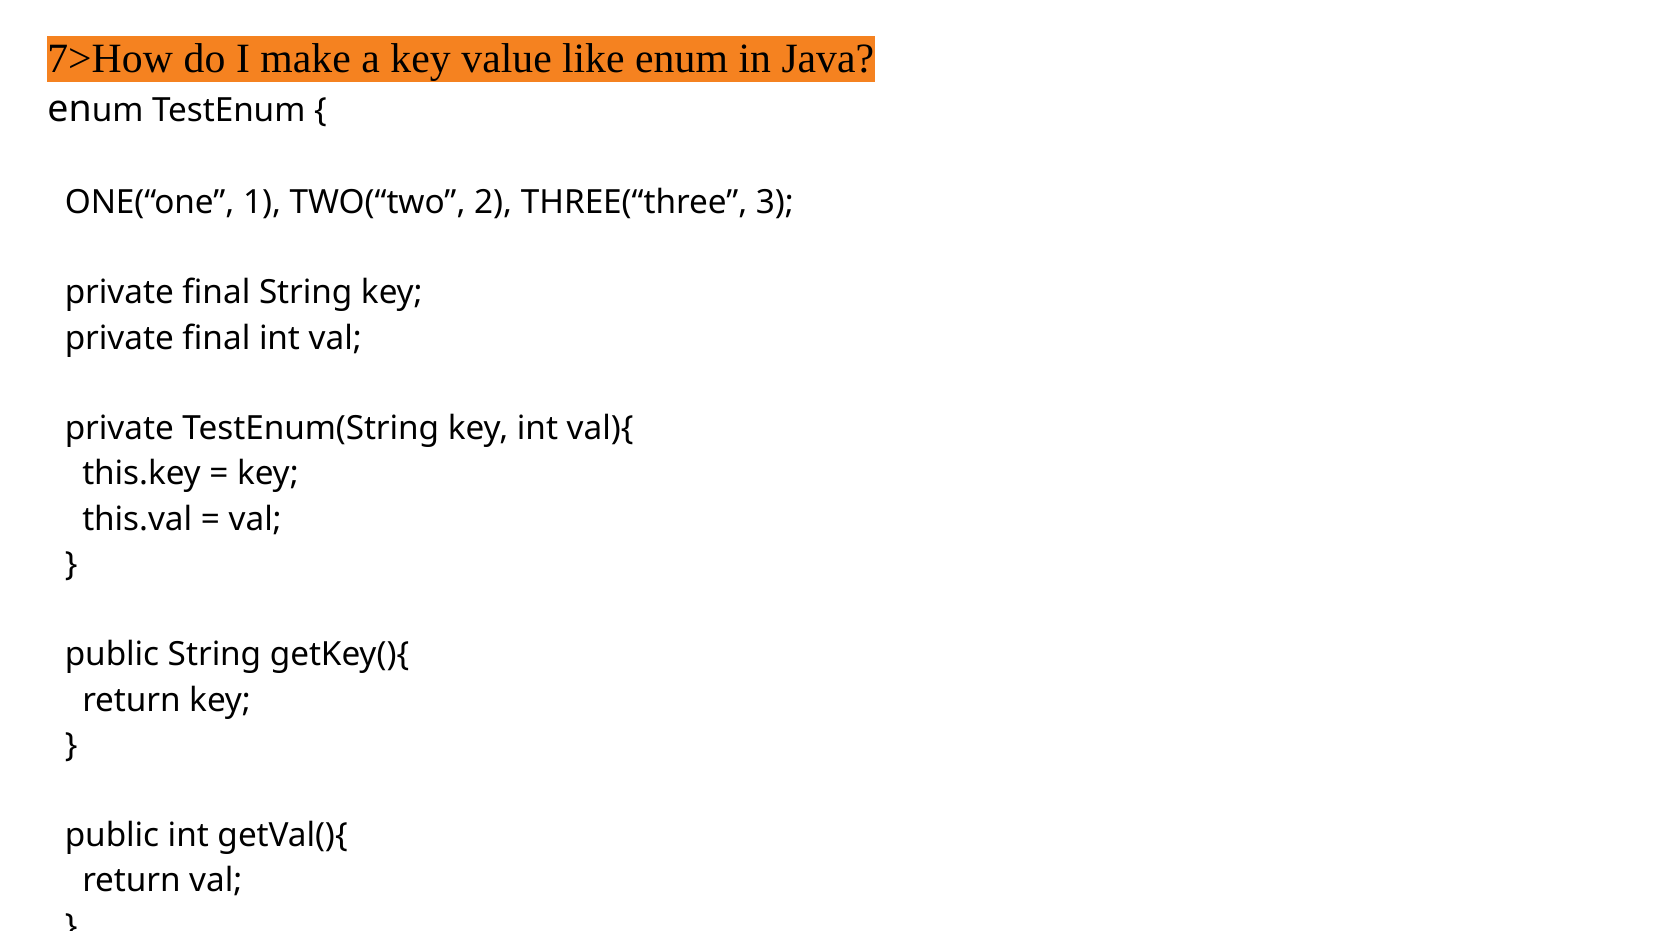

# 7>How do I make a key value like enum in Java?
enum TestEnum {
 ONE(“one”, 1), TWO(“two”, 2), THREE(“three”, 3);
 private final String key;
 private final int val;
 private TestEnum(String key, int val){
 this.key = key;
 this.val = val;
 }
 public String getKey(){
 return key;
 }
 public int getVal(){
 return val;
 }
}